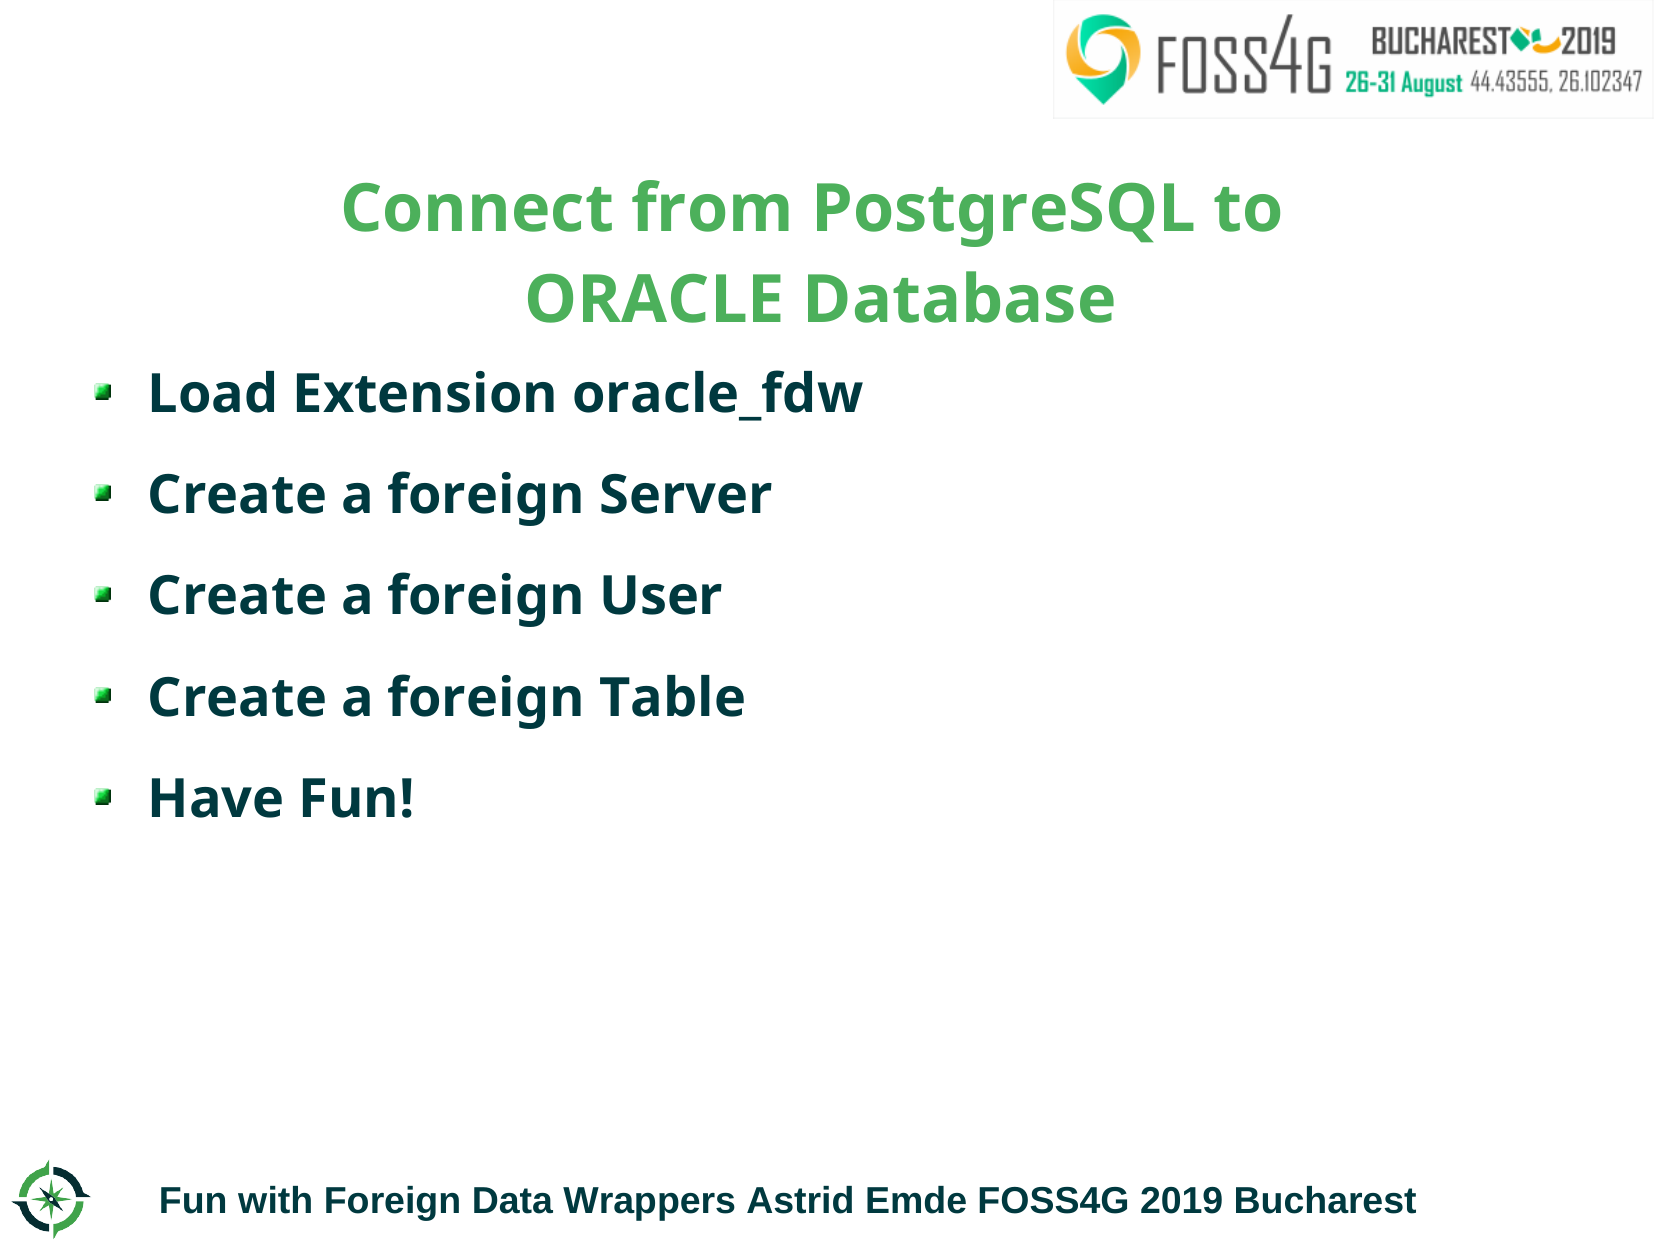

# Connect from PostgreSQL to ORACLE Database
Load Extension oracle_fdw
Create a foreign Server
Create a foreign User
Create a foreign Table
Have Fun!